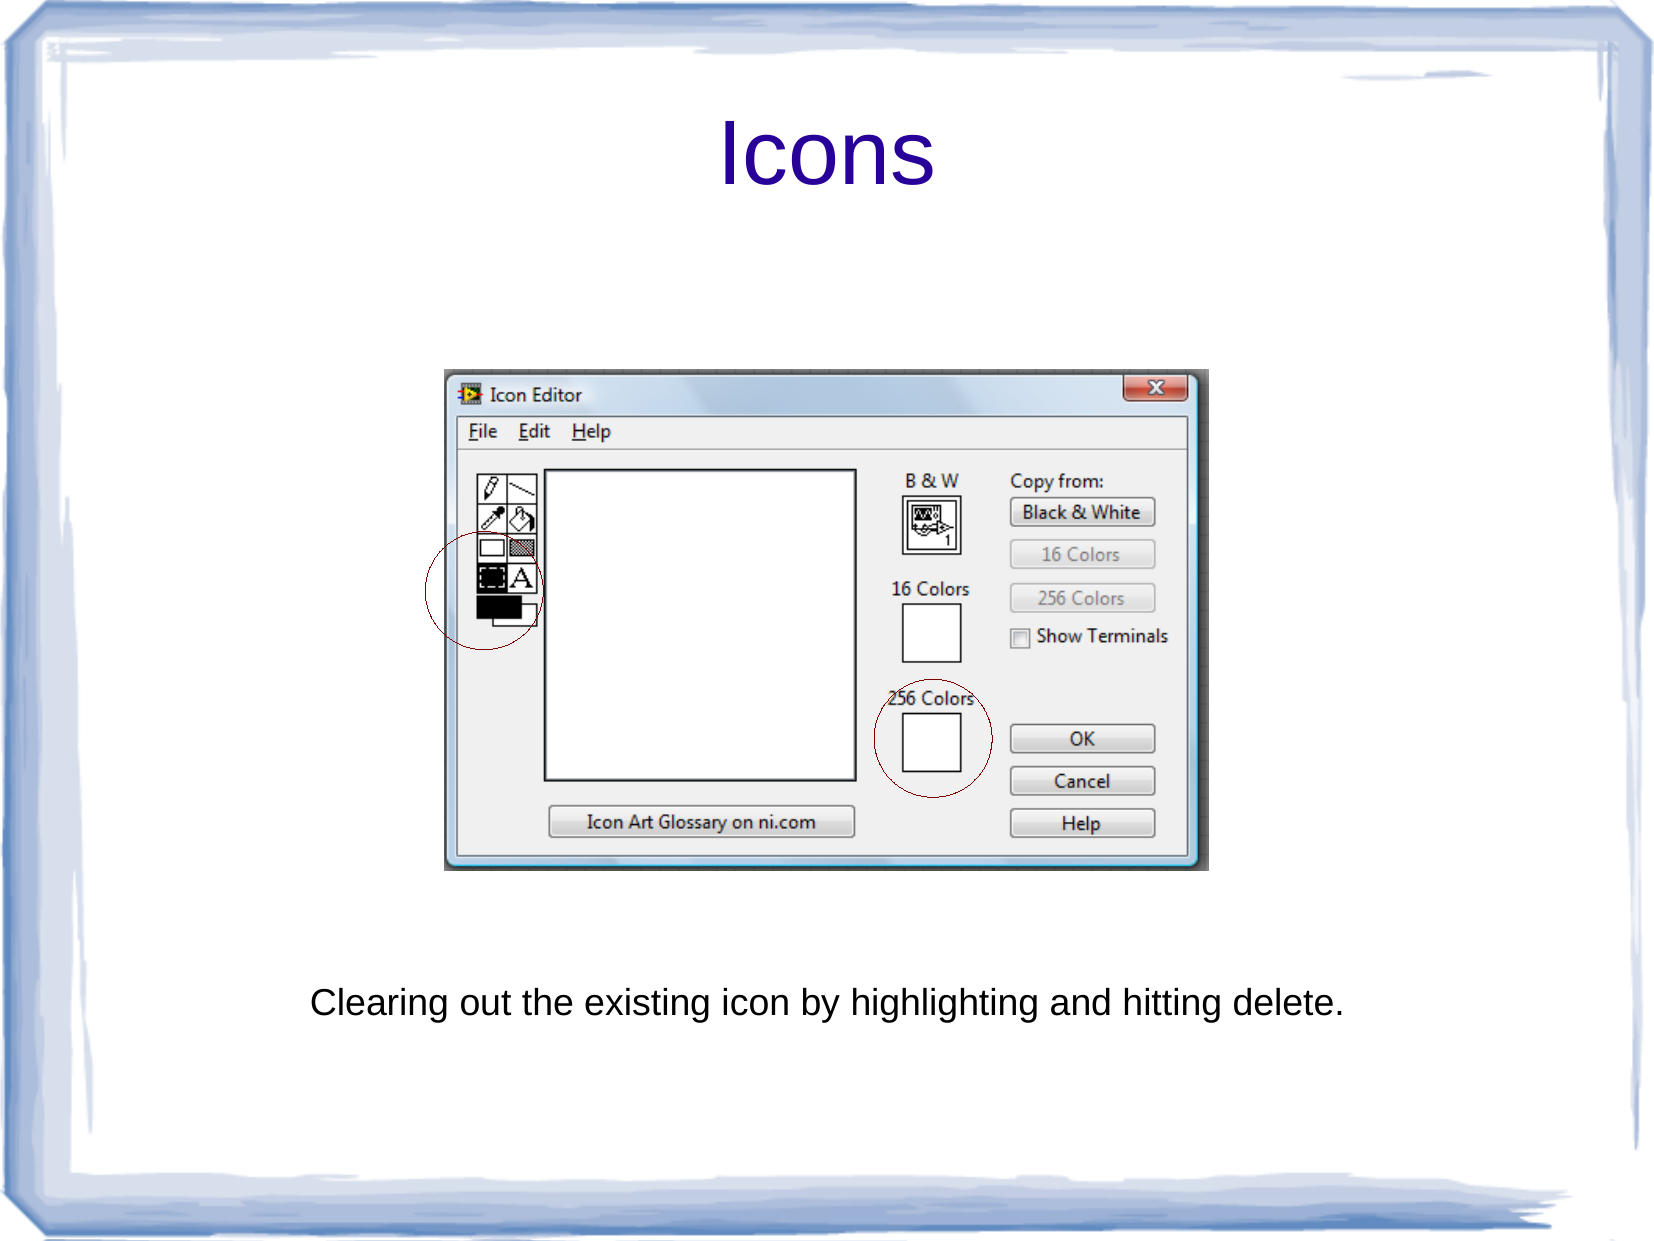

# Icons
Clearing out the existing icon by highlighting and hitting delete.